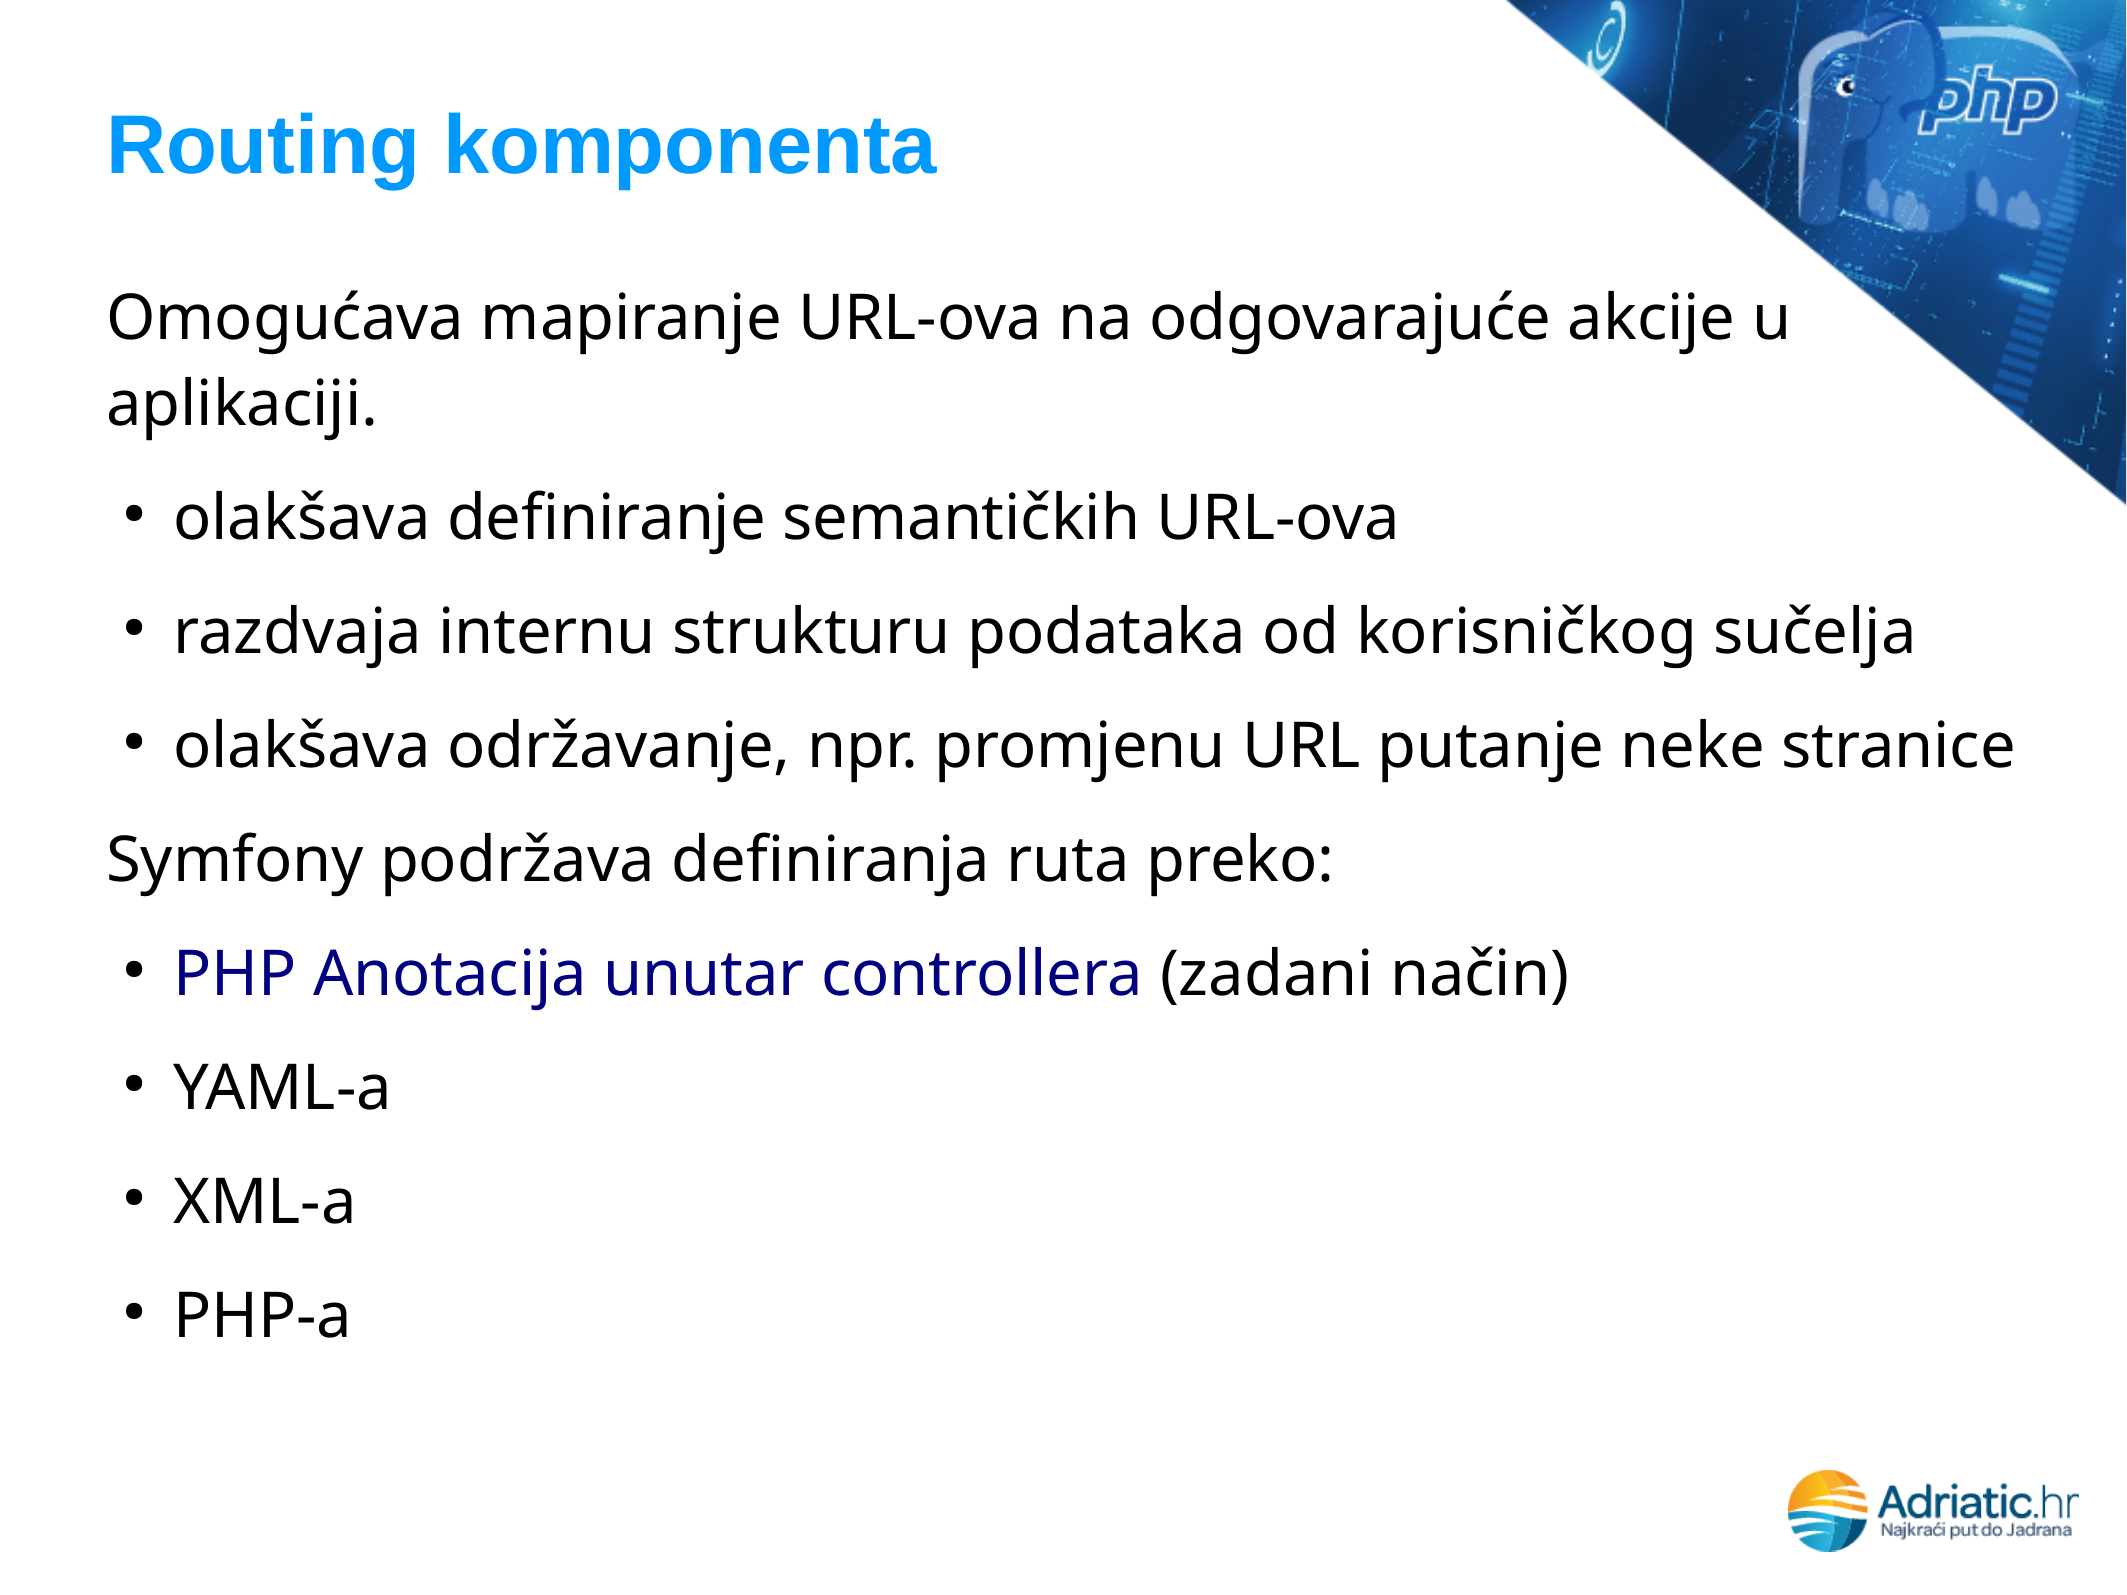

# Routing komponenta
Omogućava mapiranje URL-ova na odgovarajuće akcije u aplikaciji.
olakšava definiranje semantičkih URL-ova
razdvaja internu strukturu podataka od korisničkog sučelja
olakšava održavanje, npr. promjenu URL putanje neke stranice
Symfony podržava definiranja ruta preko:
PHP Anotacija unutar controllera (zadani način)
YAML-a
XML-a
PHP-a